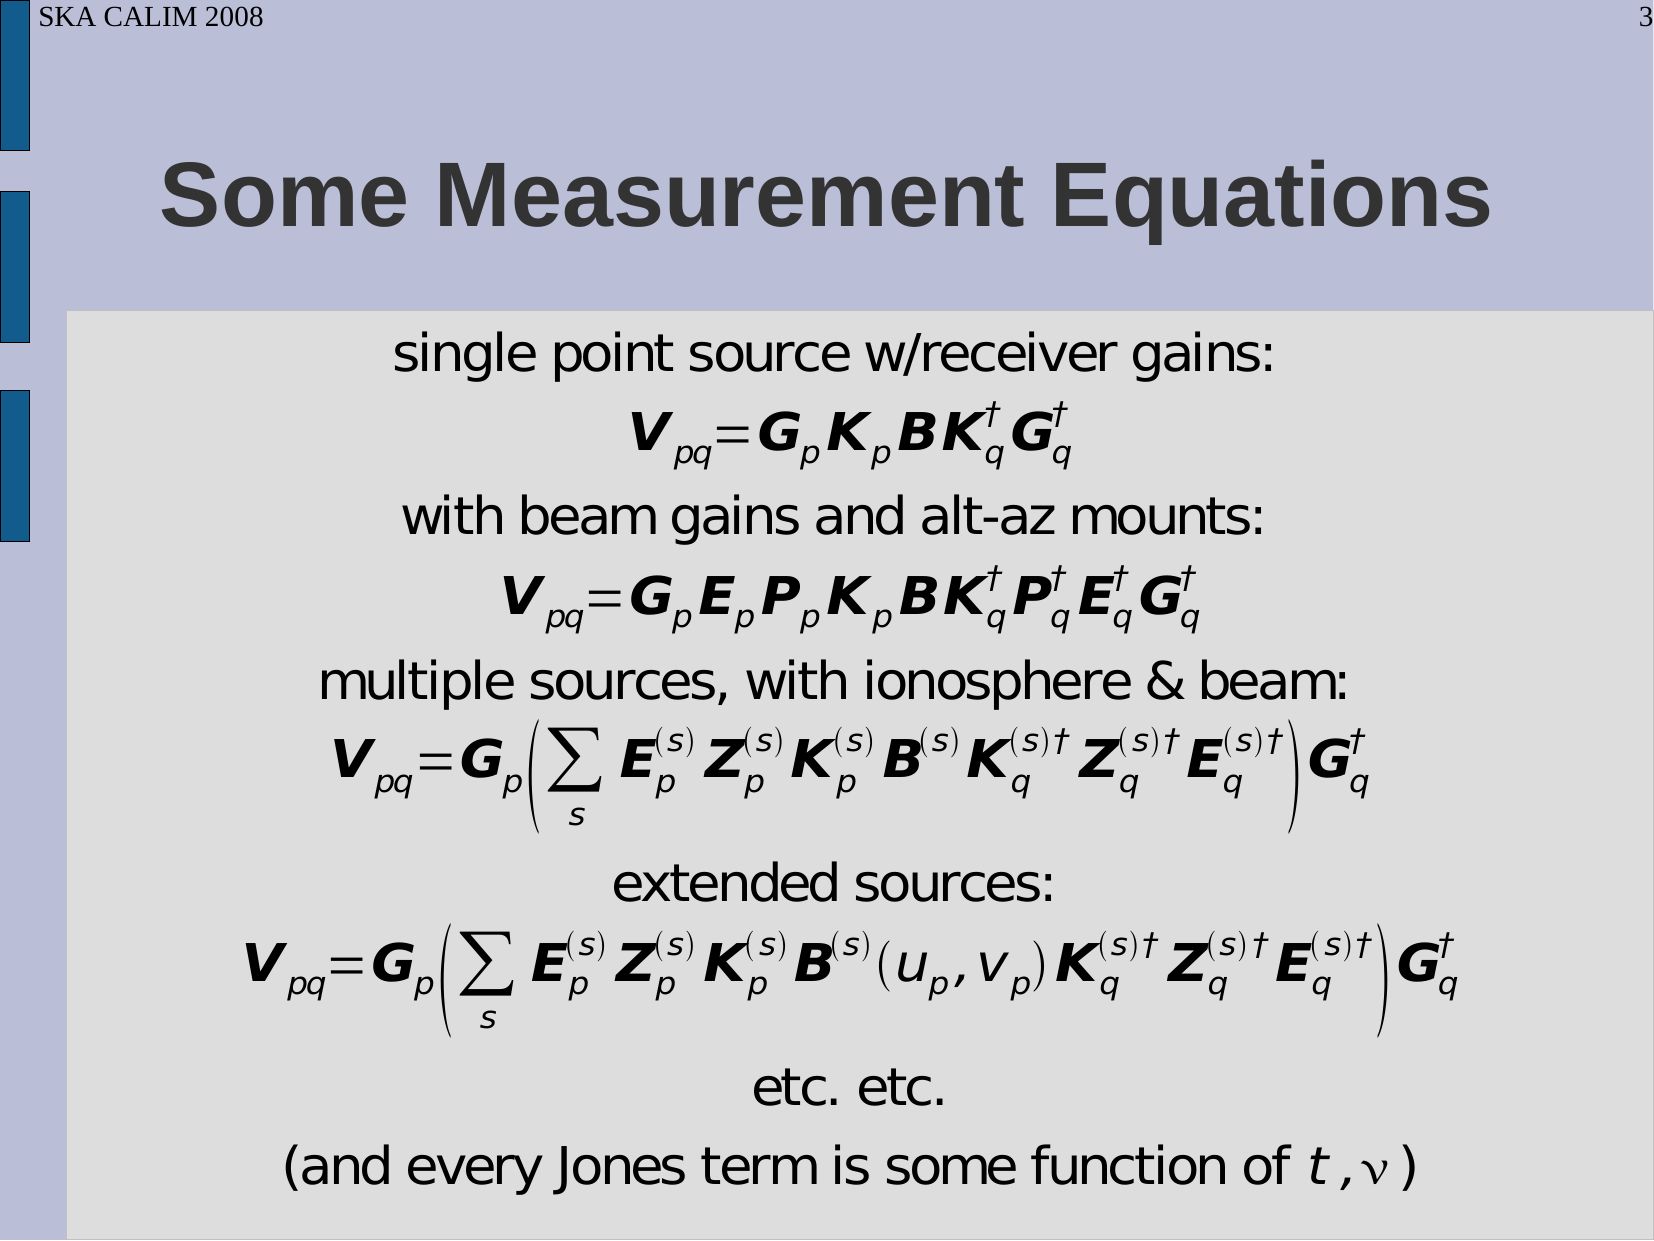

SKA CALIM 2008
3
# Some Measurement Equations